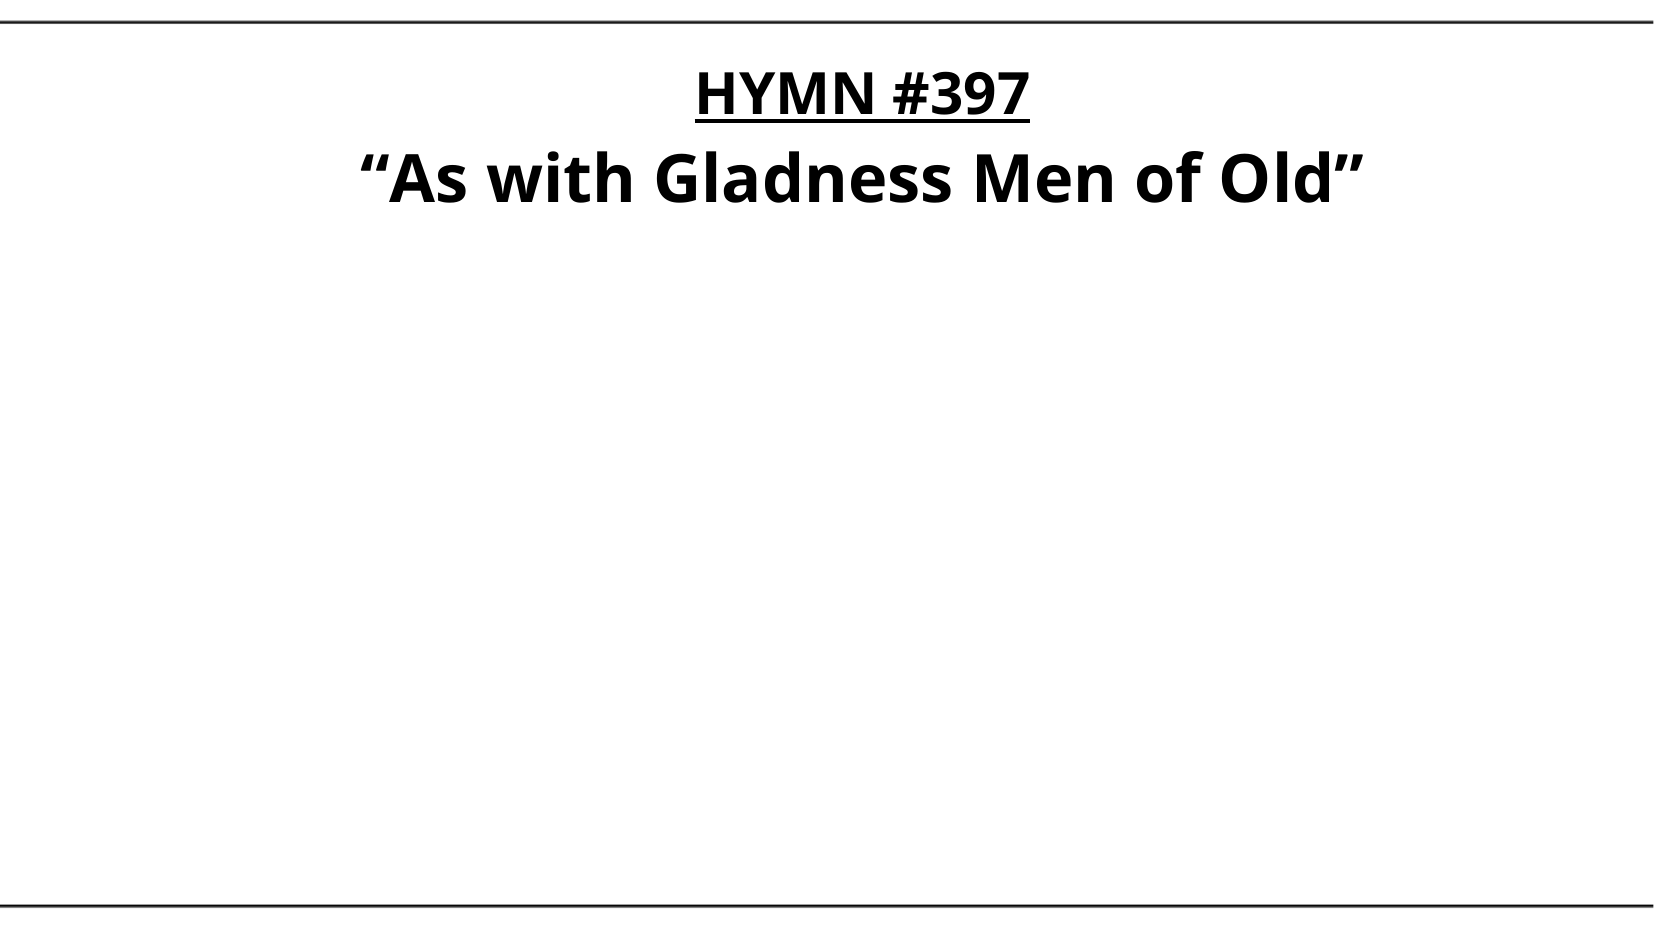

Hymn #397
“As with Gladness Men of Old”